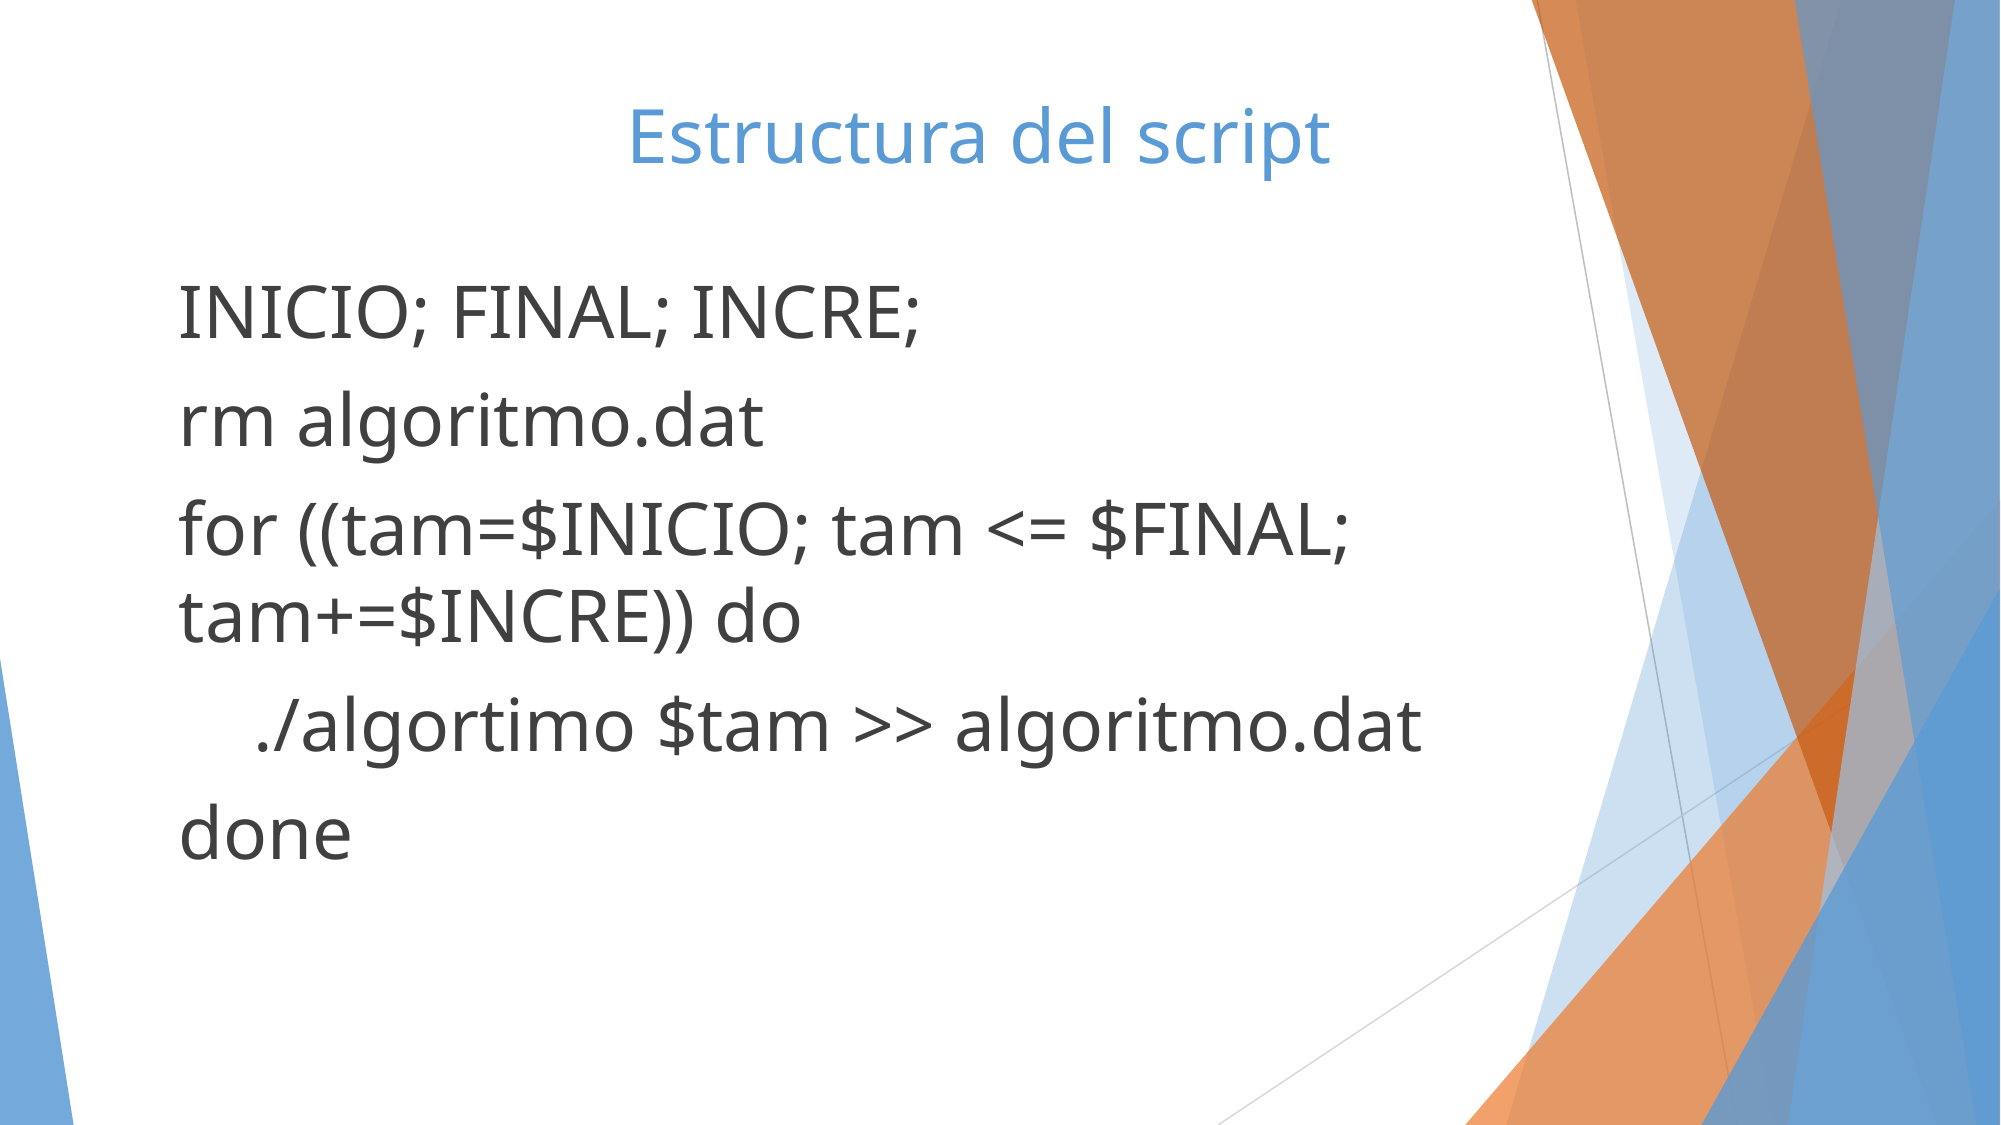

# Estructura del script
INICIO; FINAL; INCRE;
rm algoritmo.dat
for ((tam=$INICIO; tam <= $FINAL; tam+=$INCRE)) do
	./algortimo $tam >> algoritmo.dat
done